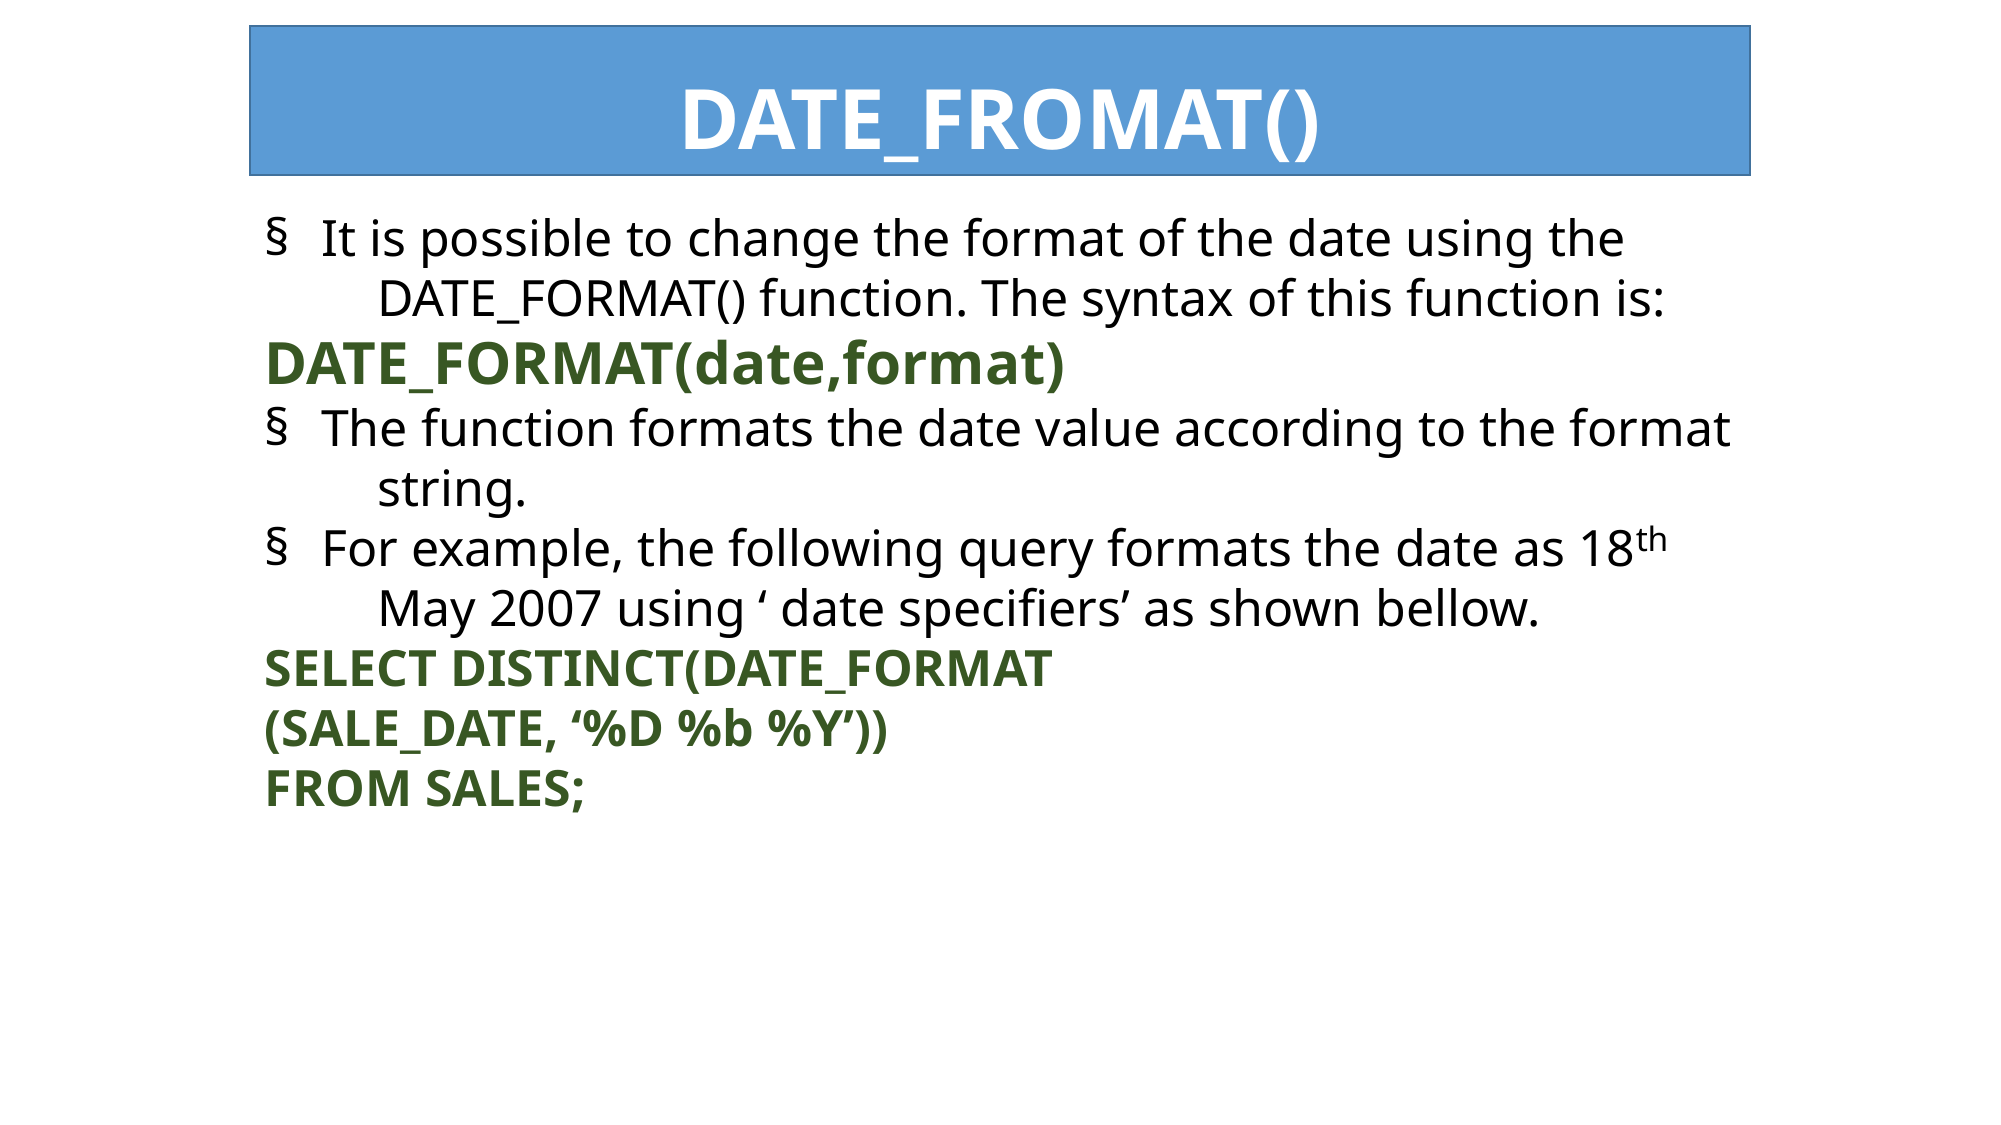

# DATE_FROMAT()
It is possible to change the format of the date using the DATE_FORMAT() function. The syntax of this function is:
DATE_FORMAT(date,format)
The function formats the date value according to the format string.
For example, the following query formats the date as 18th May 2007 using ‘ date specifiers’ as shown bellow.
SELECT DISTINCT(DATE_FORMAT
(SALE_DATE, ‘%D %b %Y’))
FROM SALES;